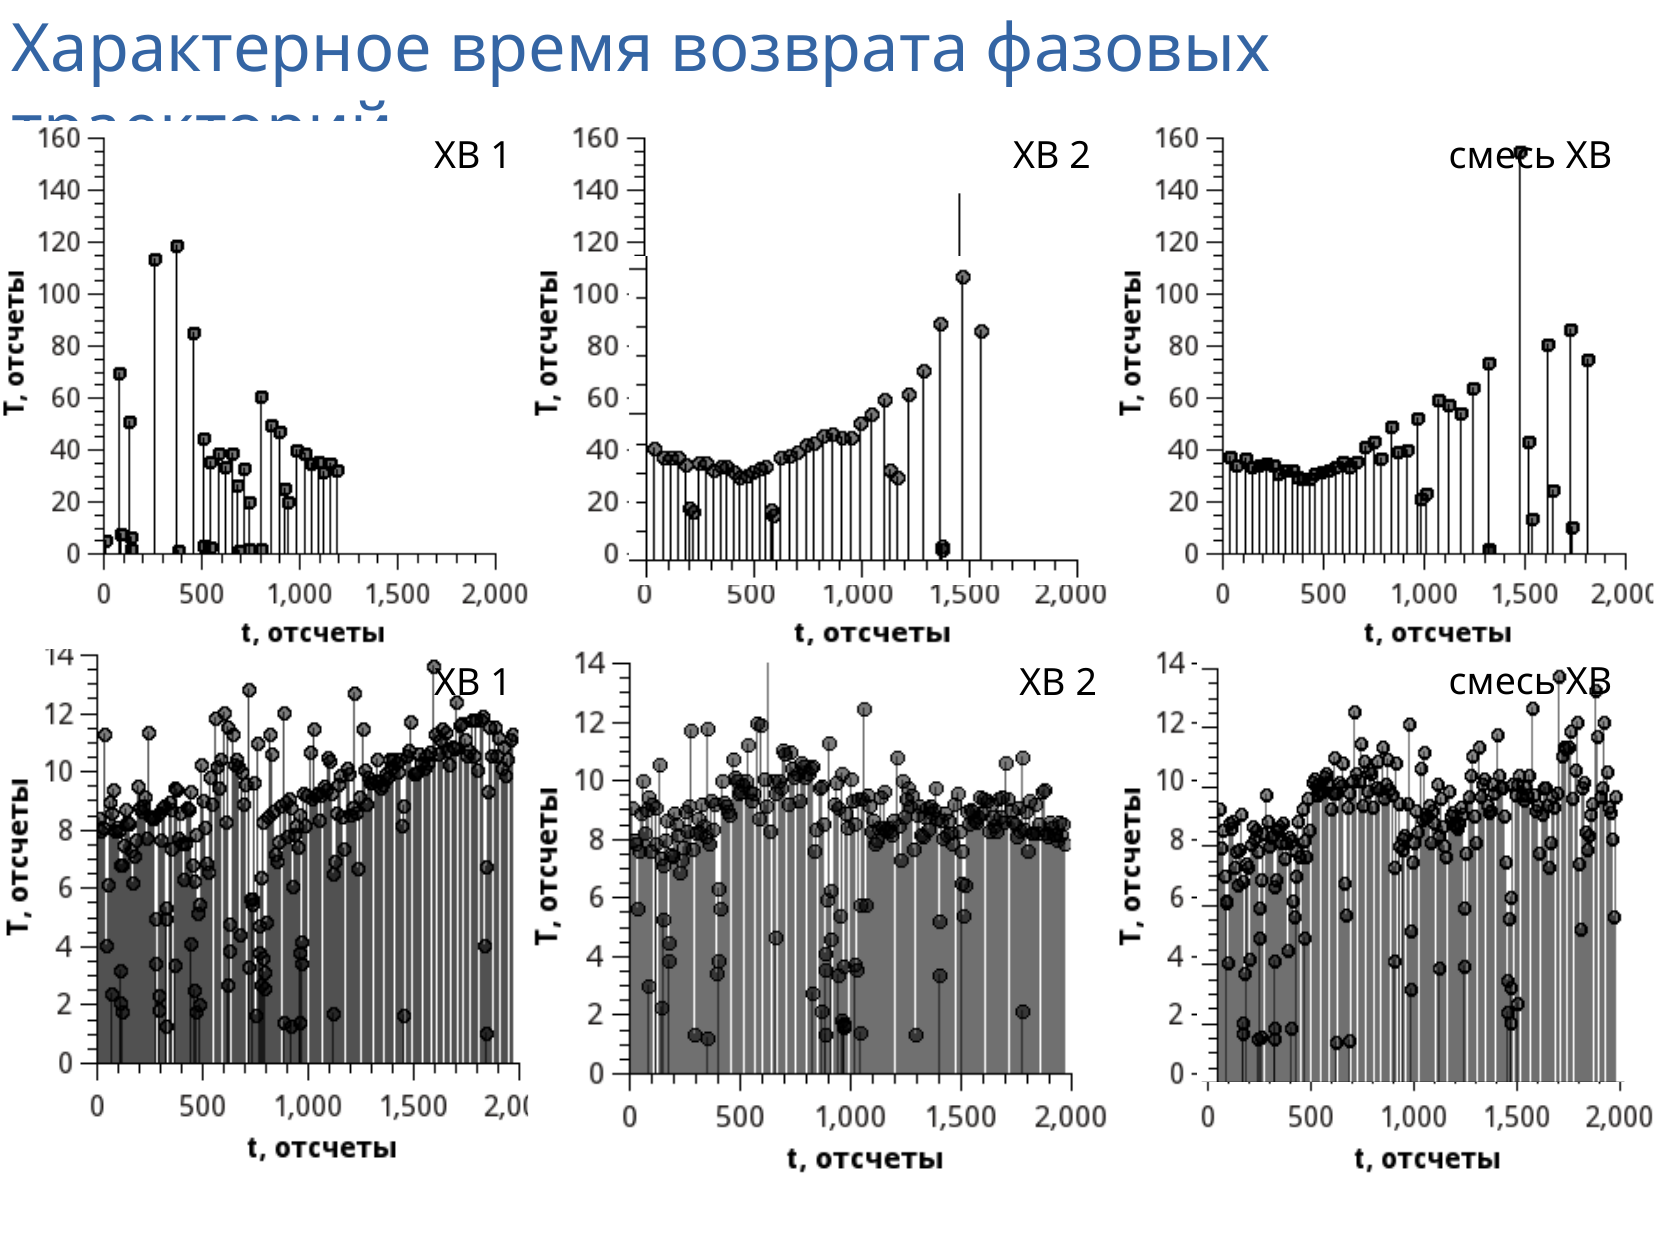

Характерное время возврата фазовых траекторий
ХВ 1
ХВ 2
смесь ХВ
ХВ
смесь ХВ
ХВ 1
ХВ 2
ХВ 2
смесь ХВ